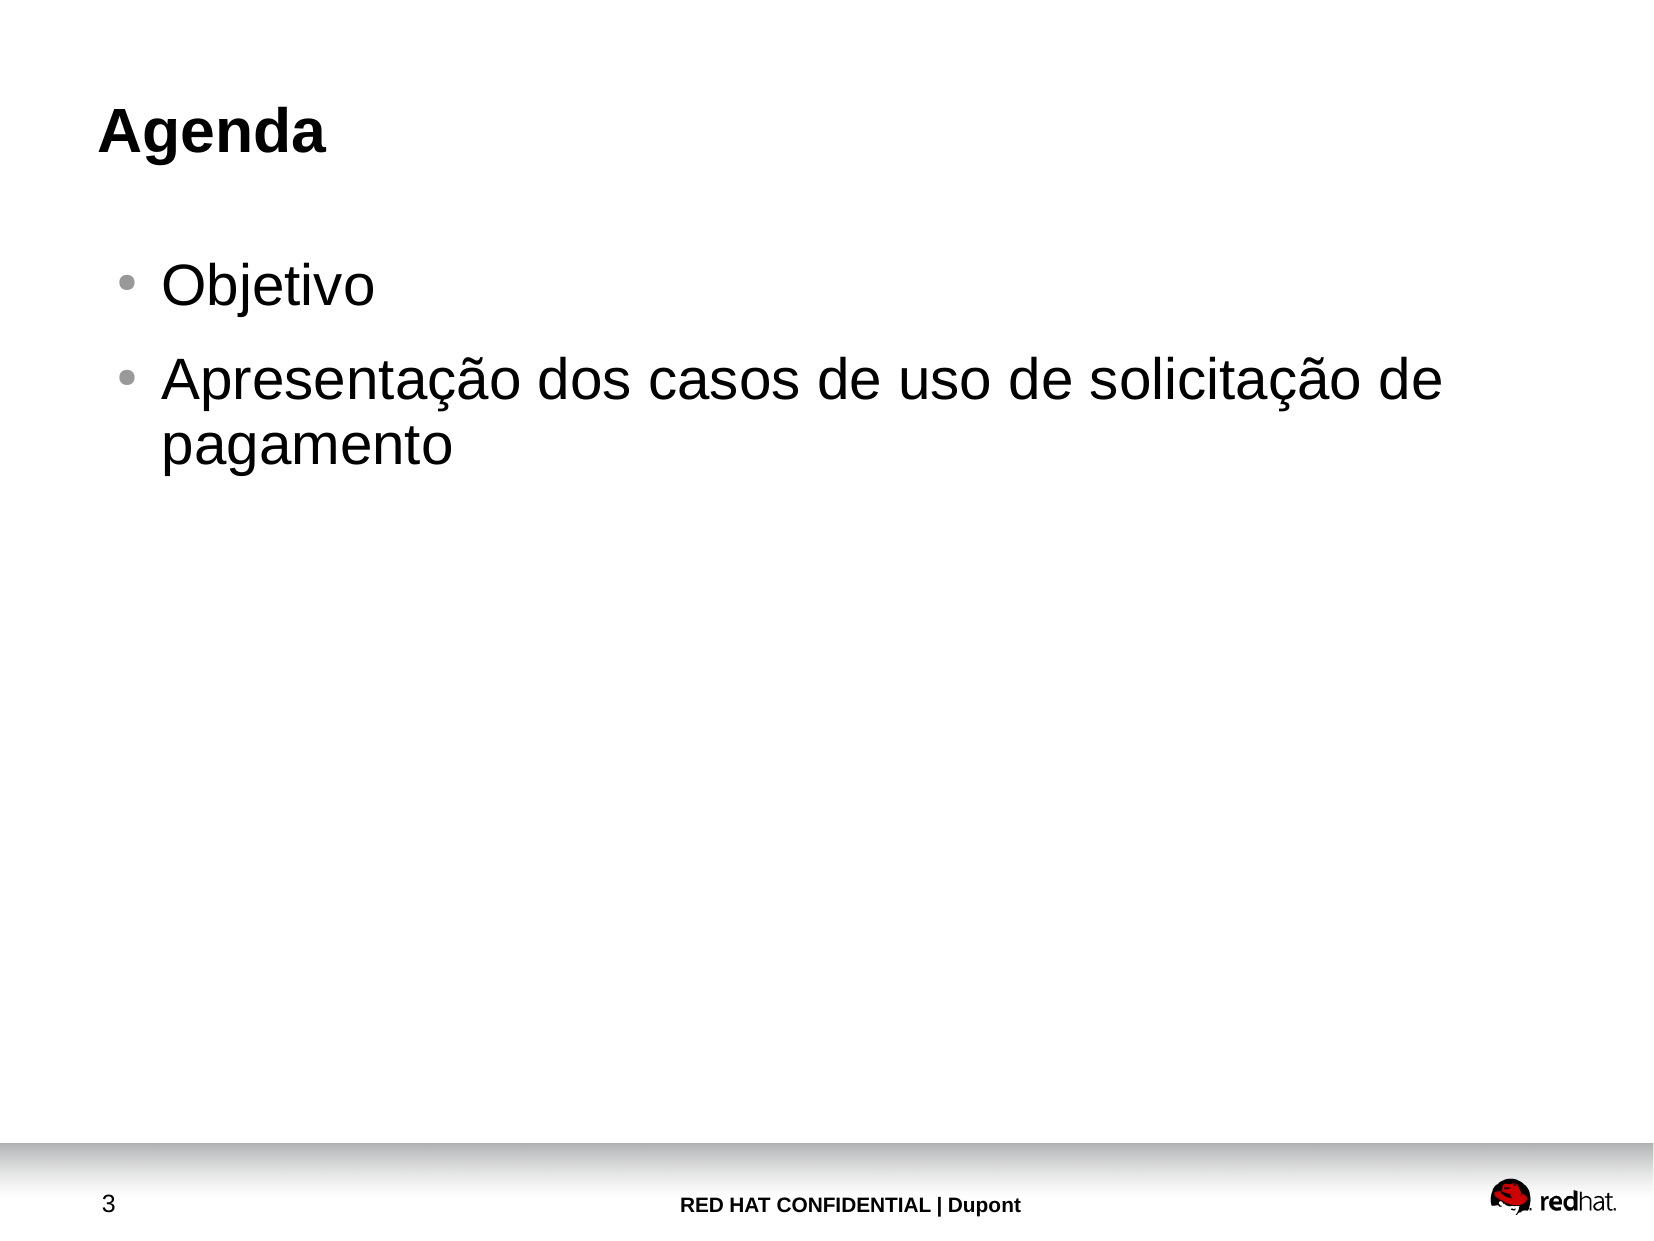

Agenda
Objetivo
Apresentação dos casos de uso de solicitação de pagamento